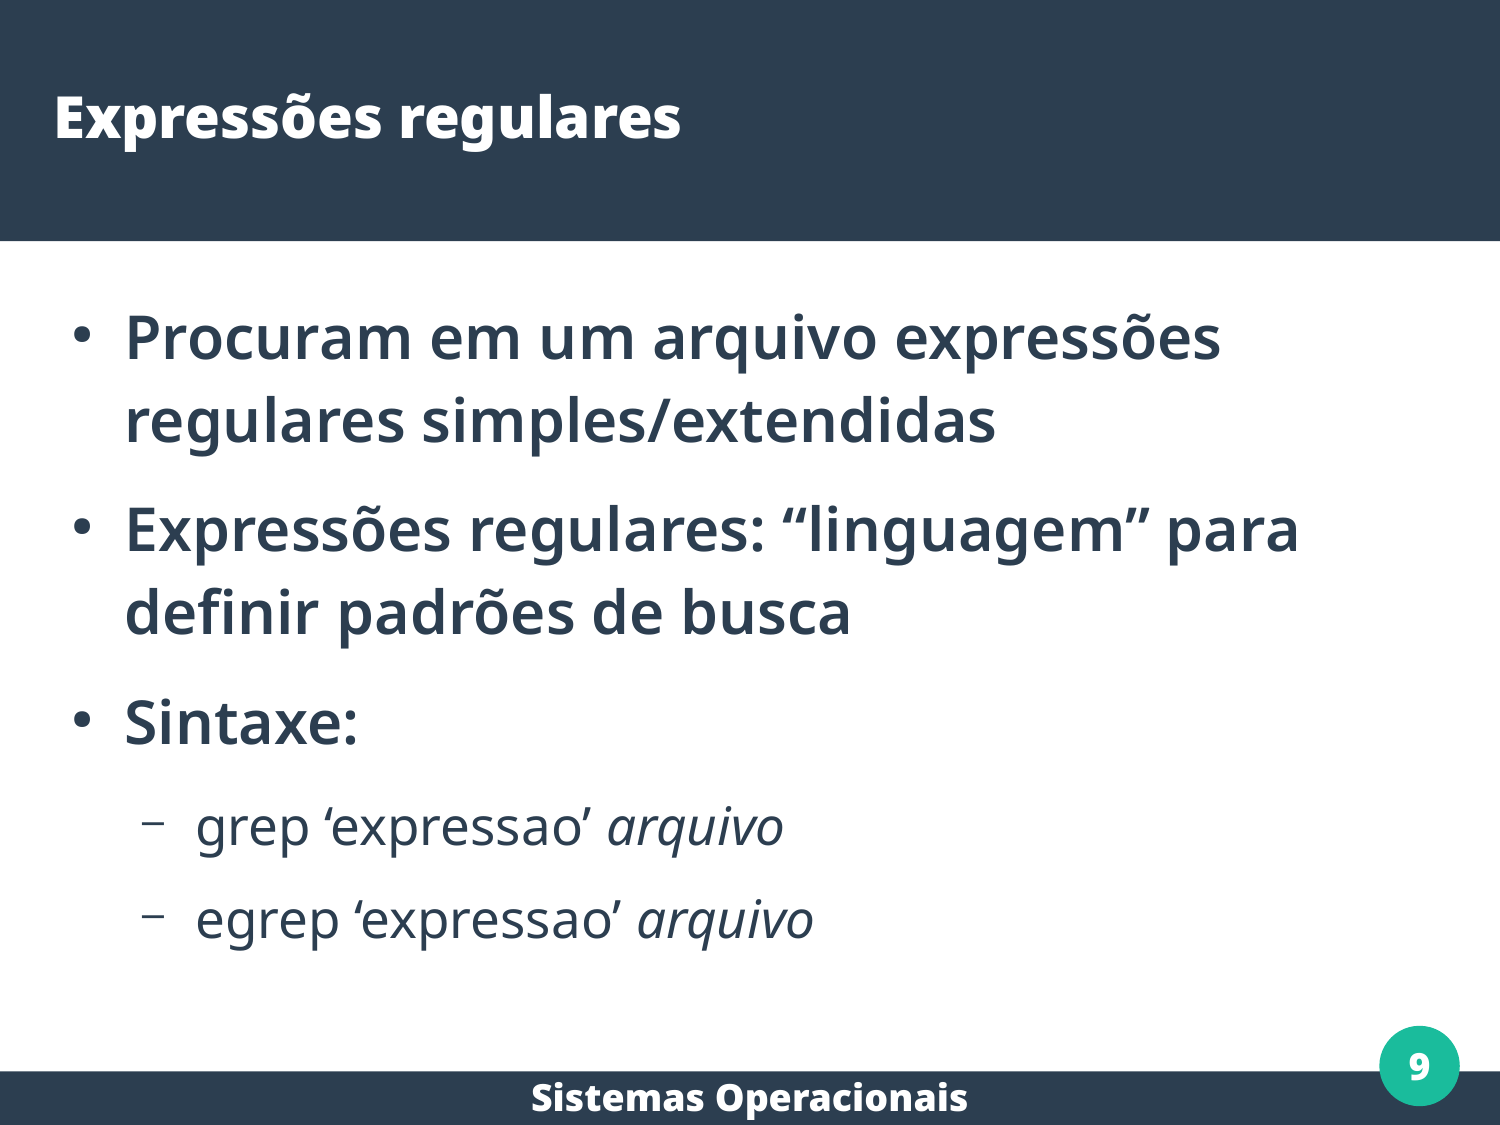

# Expressões regulares
Procuram em um arquivo expressões regulares simples/extendidas
Expressões regulares: “linguagem” para definir padrões de busca
Sintaxe:
grep ‘expressao’ arquivo
egrep ‘expressao’ arquivo
9
Sistemas Operacionais